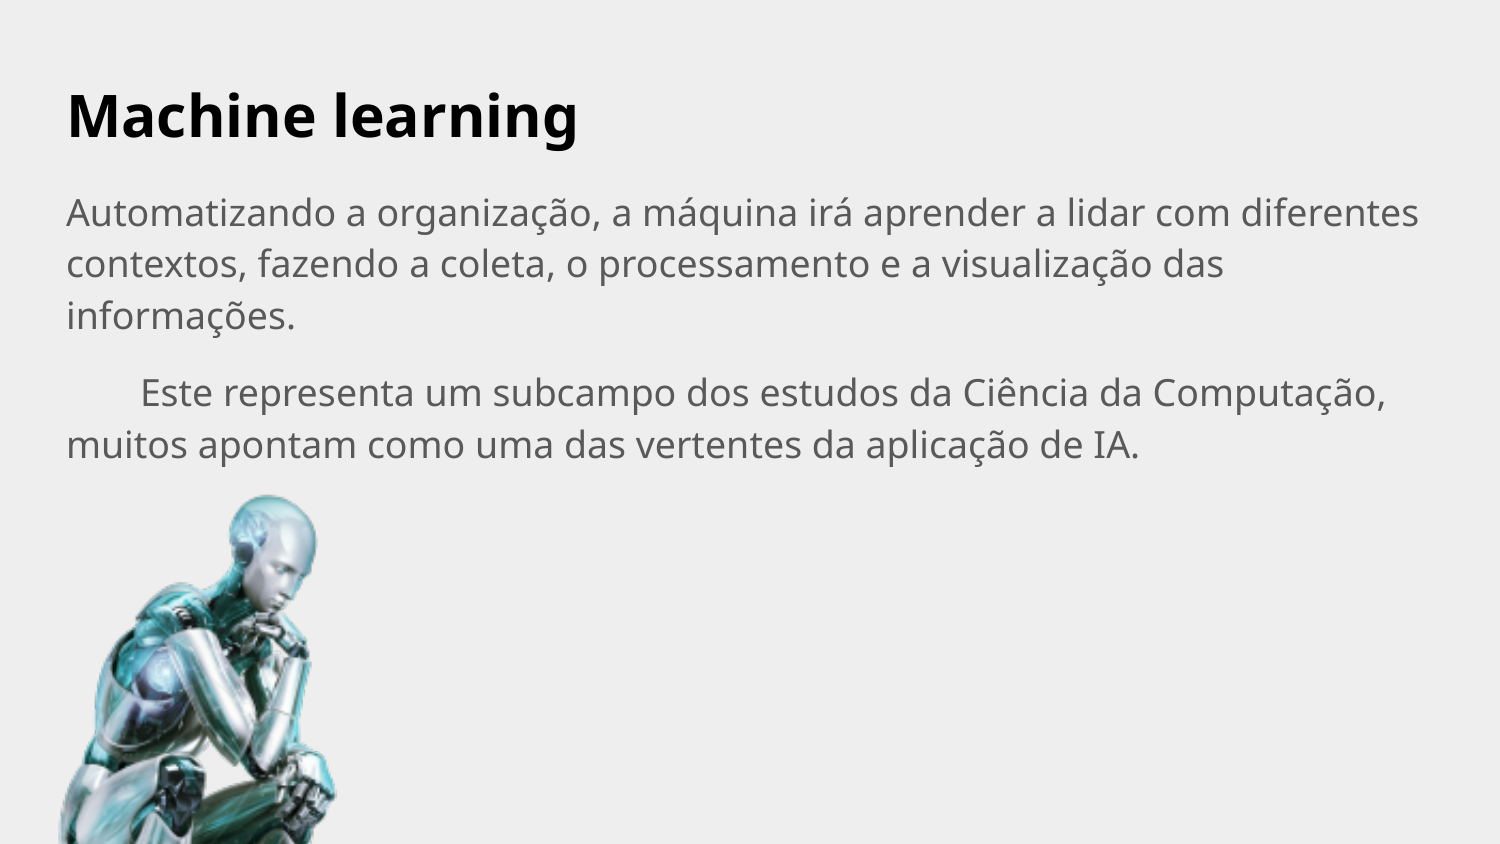

# Machine learning
Automatizando a organização, a máquina irá aprender a lidar com diferentes contextos, fazendo a coleta, o processamento e a visualização das informações.
	Este representa um subcampo dos estudos da Ciência da Computação, muitos apontam como uma das vertentes da aplicação de IA.